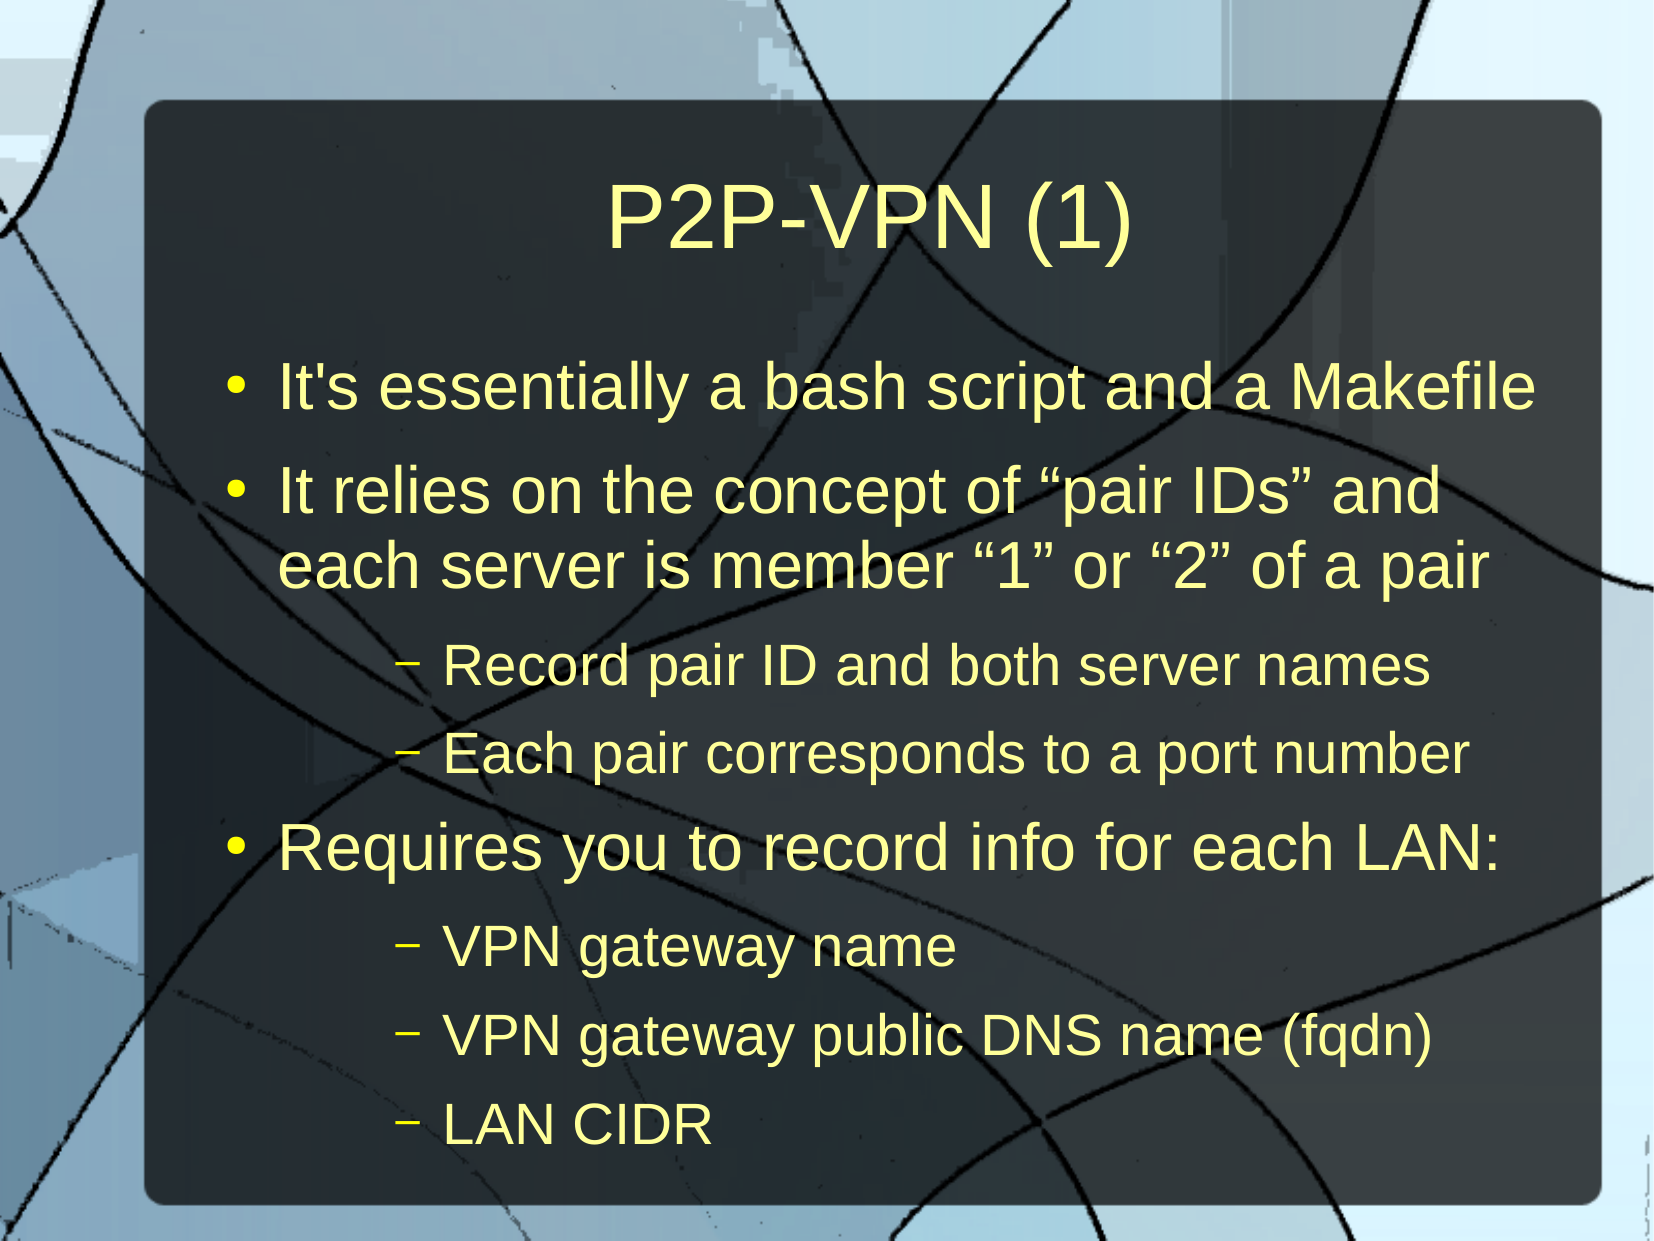

# P2P-VPN (1)
It's essentially a bash script and a Makefile
It relies on the concept of “pair IDs” and each server is member “1” or “2” of a pair
Record pair ID and both server names
Each pair corresponds to a port number
Requires you to record info for each LAN:
VPN gateway name
VPN gateway public DNS name (fqdn)
LAN CIDR